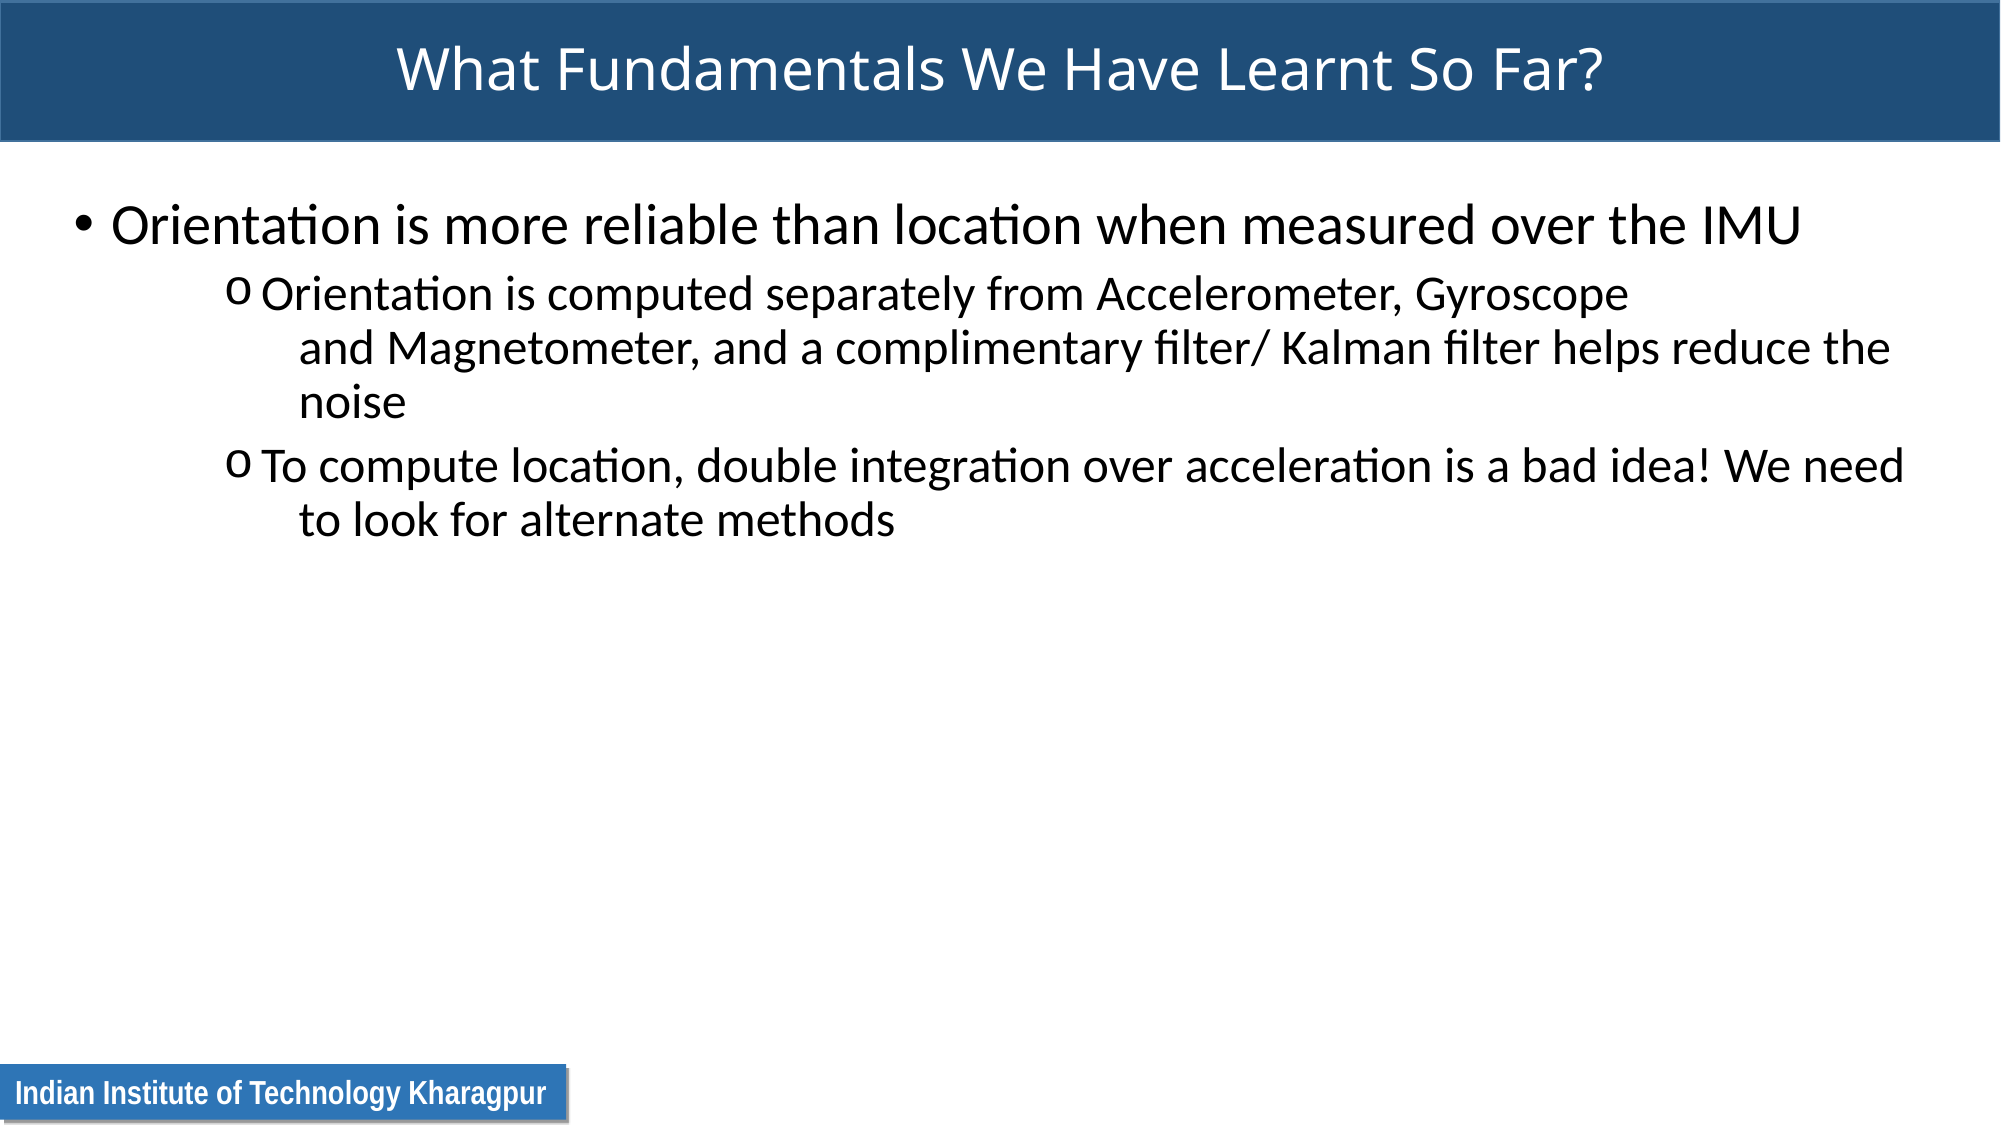

What Fundamentals We Have Learnt So Far?
# Orientation is more reliable than location when measured over the IMU
Orientation is computed separately from Accelerometer, Gyroscope and Magnetometer, and a complimentary filter/ Kalman filter helps reduce the noise
To compute location, double integration over acceleration is a bad idea! We need to look for alternate methods